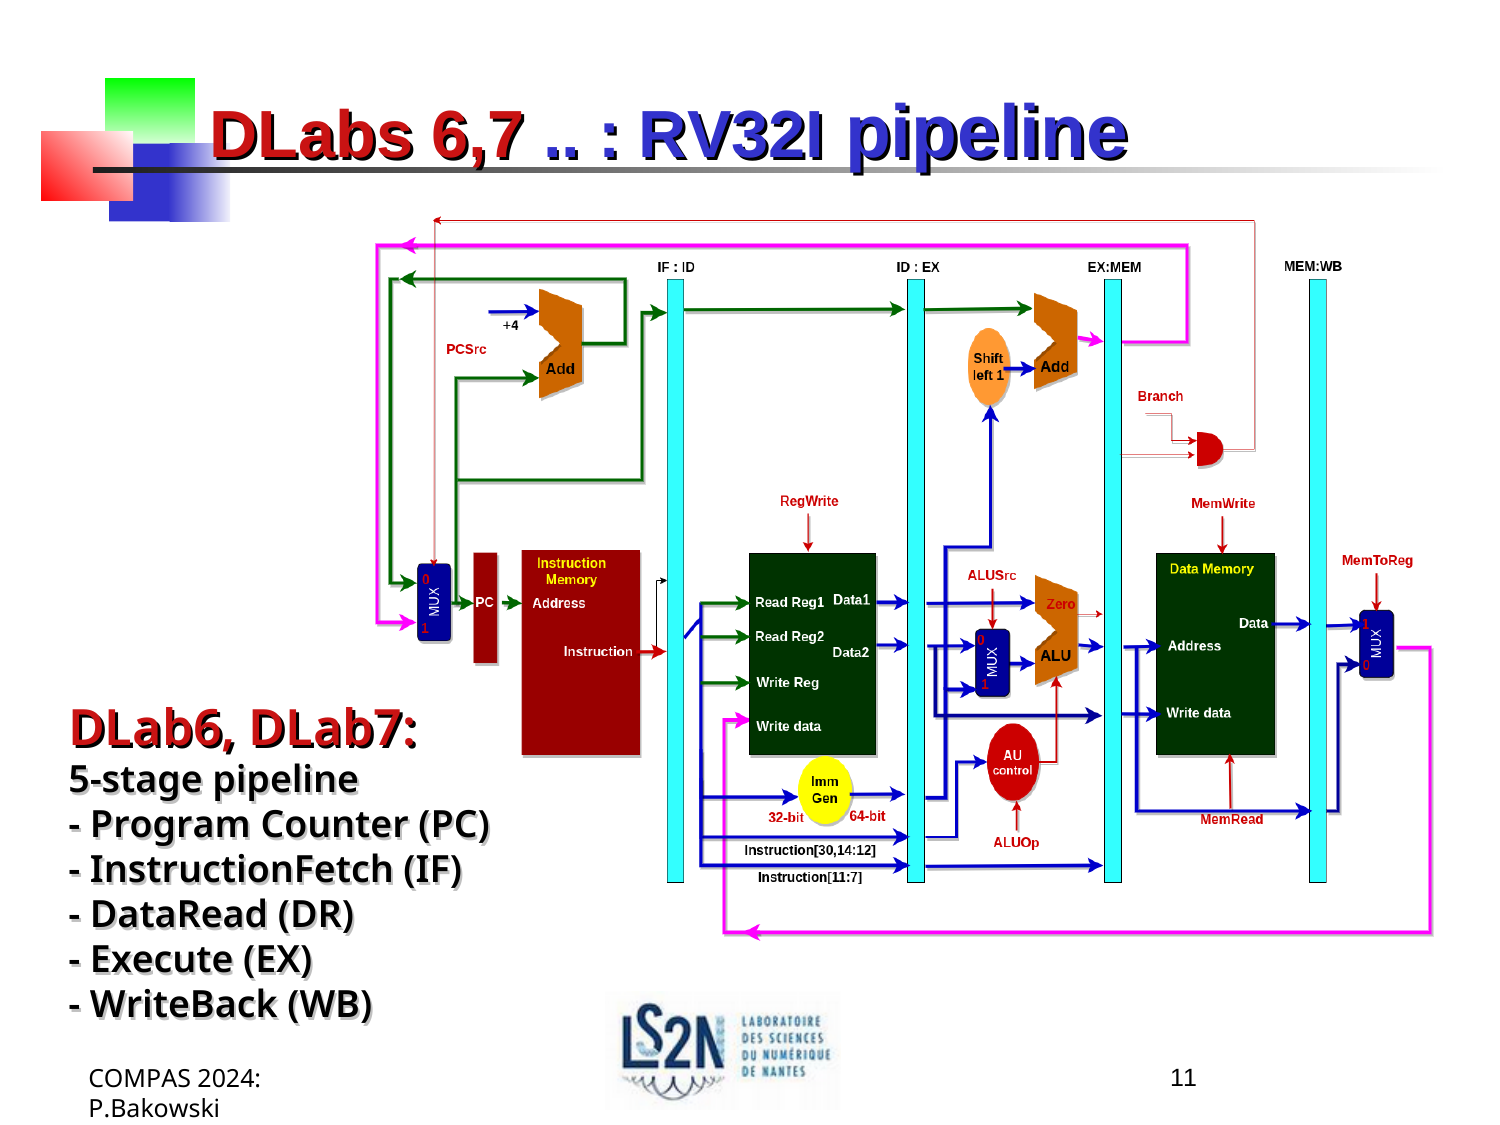

# DLabs 6,7 .. : RV32I pipeline
DLab6, DLab7:
5-stage pipeline
- Program Counter (PC)
- InstructionFetch (IF)
- DataRead (DR)
- Execute (EX)
- WriteBack (WB)
11